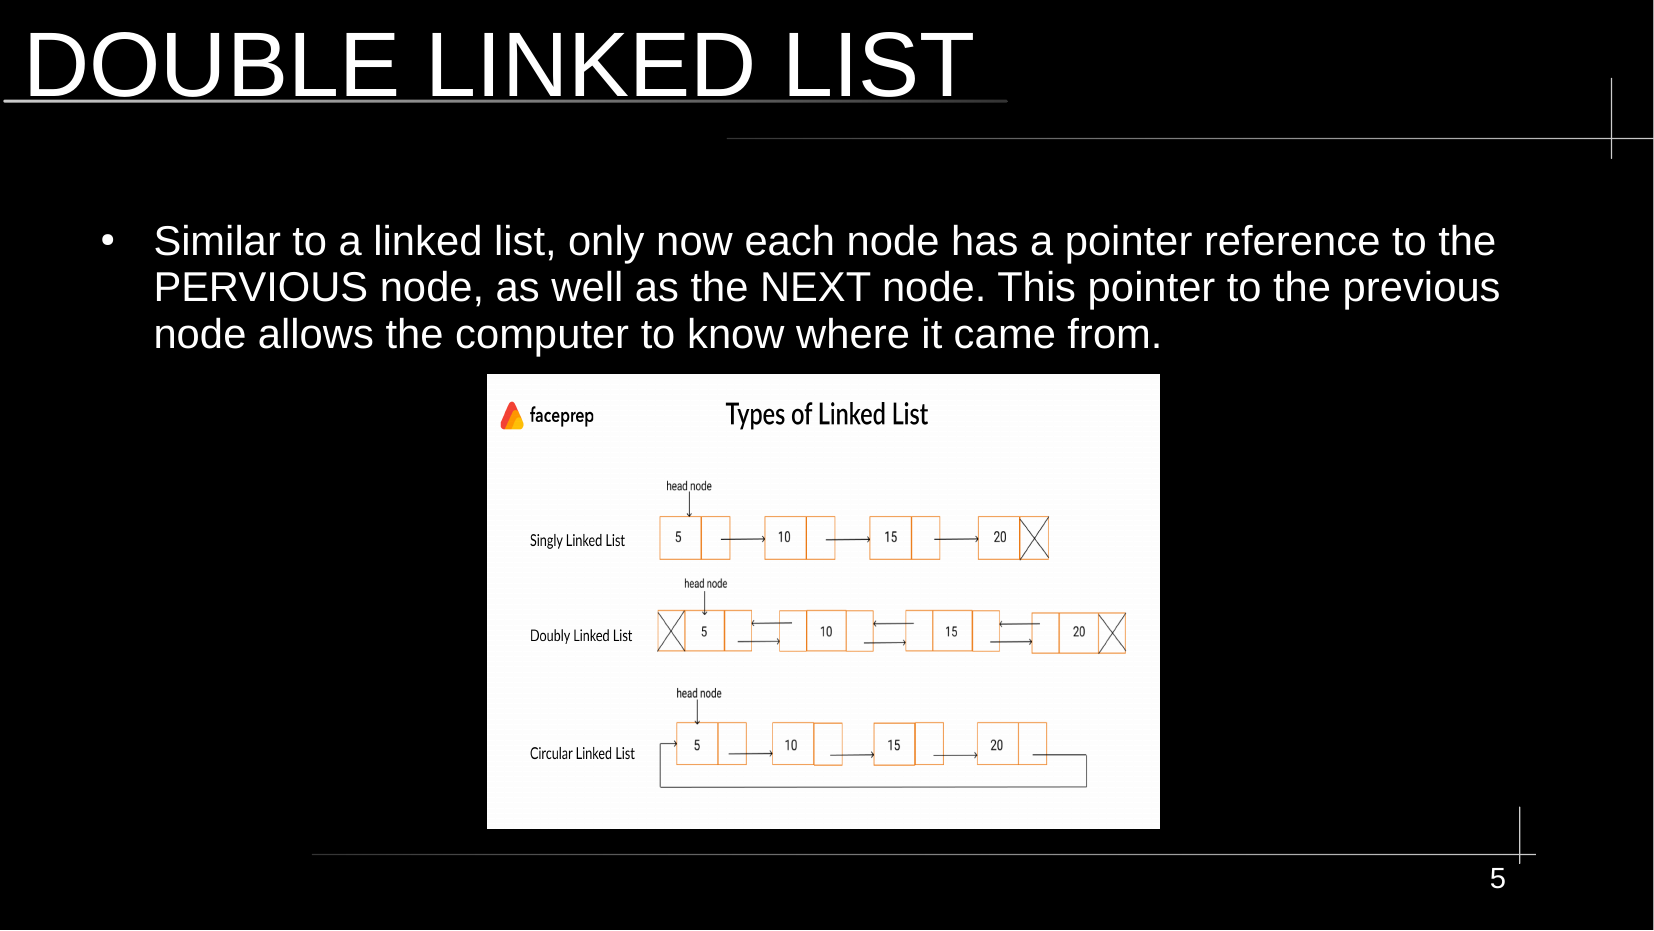

# DOUBLE LINKED LIST
Similar to a linked list, only now each node has a pointer reference to the PERVIOUS node, as well as the NEXT node. This pointer to the previous node allows the computer to know where it came from.
5